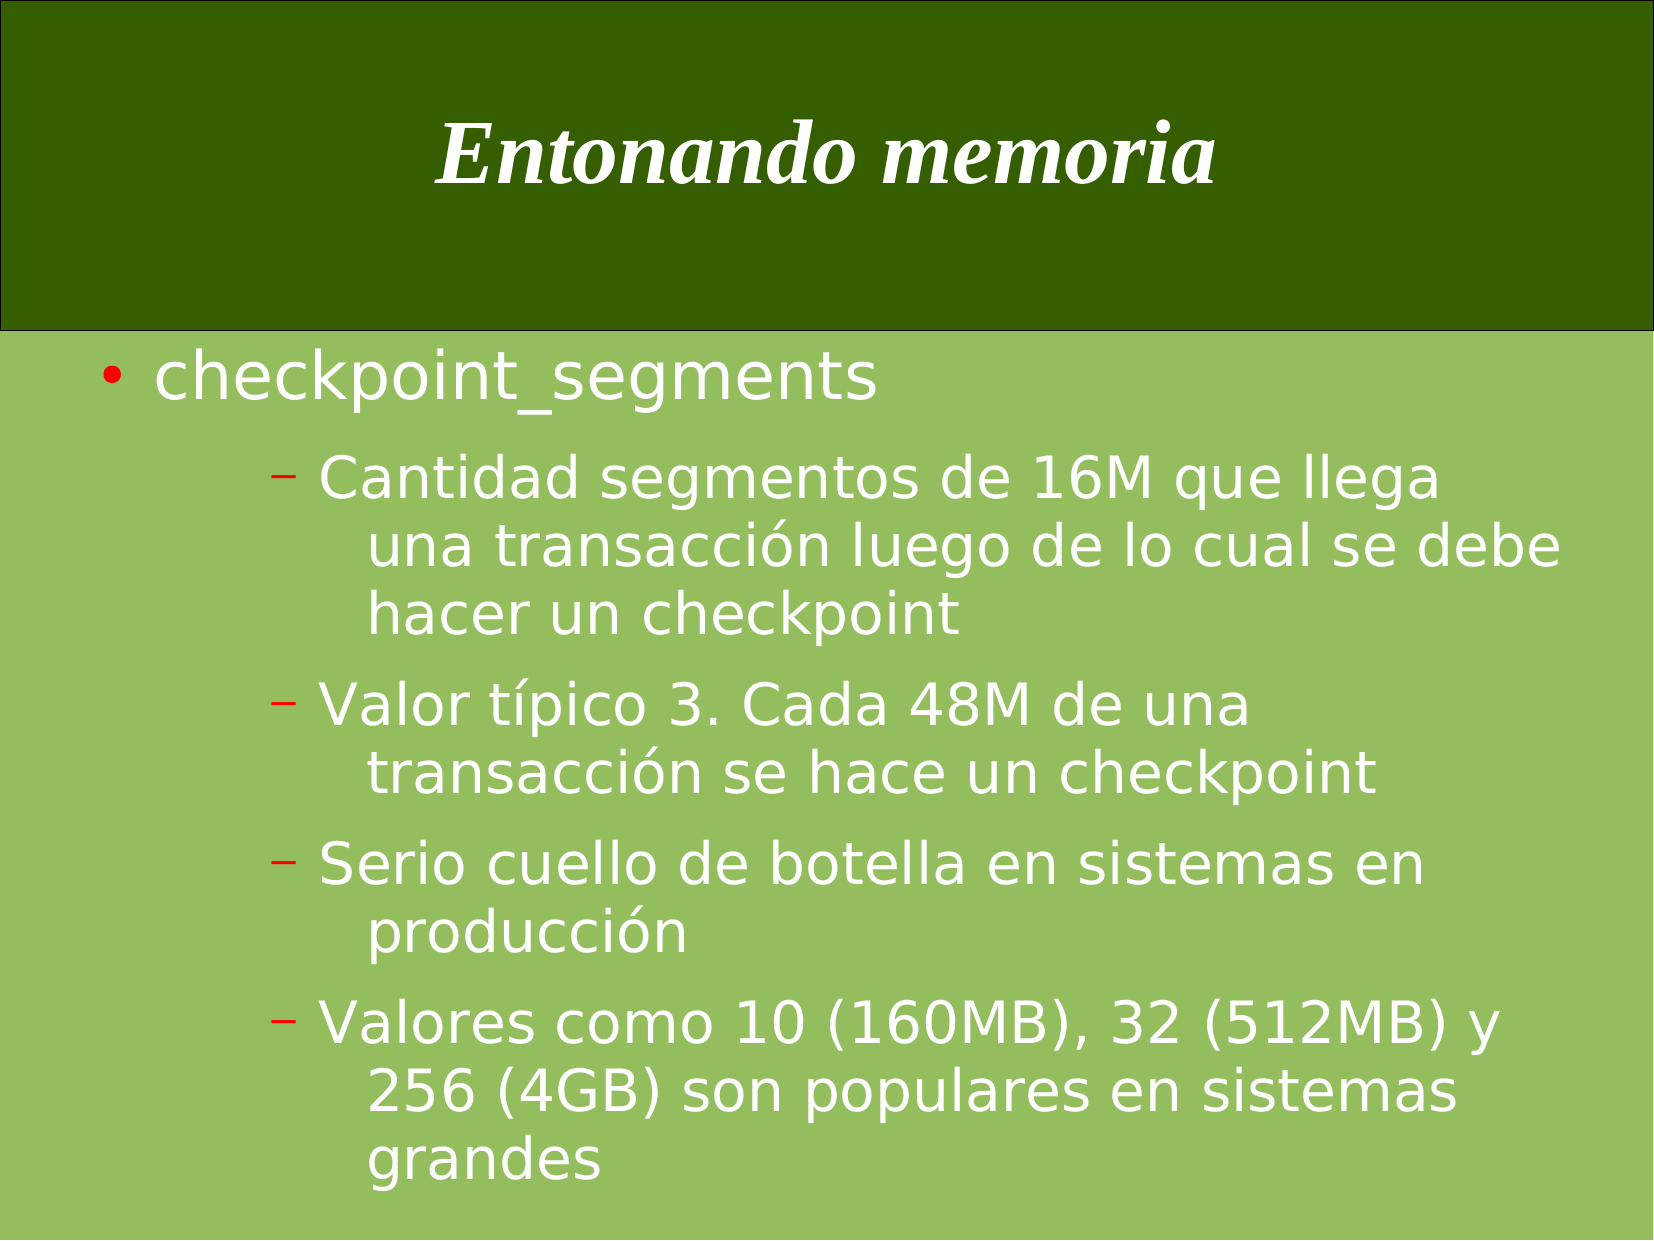

# Entonando memoria
checkpoint_segments
Cantidad segmentos de 16M que llega una transacción luego de lo cual se debe hacer un checkpoint
Valor típico 3. Cada 48M de una transacción se hace un checkpoint
Serio cuello de botella en sistemas en producción
Valores como 10 (160MB), 32 (512MB) y 256 (4GB) son populares en sistemas grandes